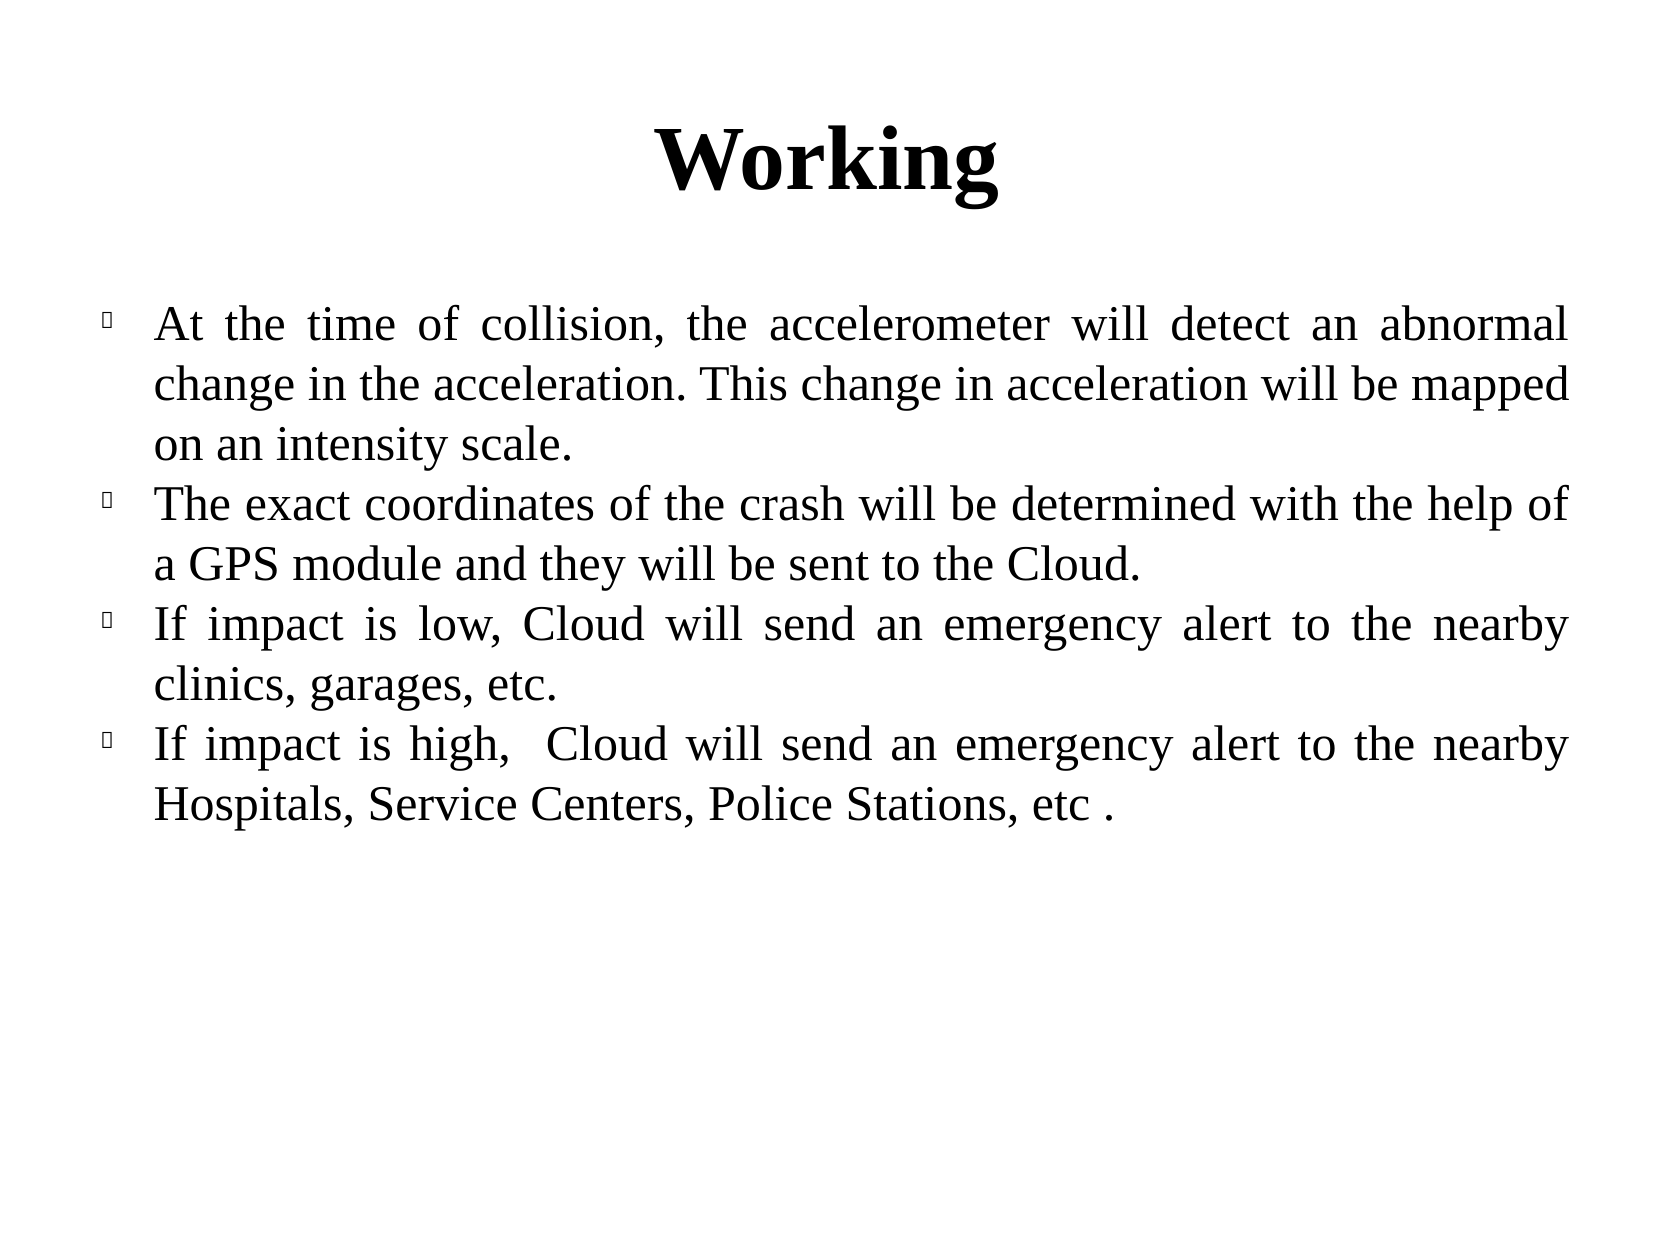

Working
At the time of collision, the accelerometer will detect an abnormal change in the acceleration. This change in acceleration will be mapped on an intensity scale.
The exact coordinates of the crash will be determined with the help of a GPS module and they will be sent to the Cloud.
If impact is low, Cloud will send an emergency alert to the nearby clinics, garages, etc.
If impact is high, Cloud will send an emergency alert to the nearby Hospitals, Service Centers, Police Stations, etc .